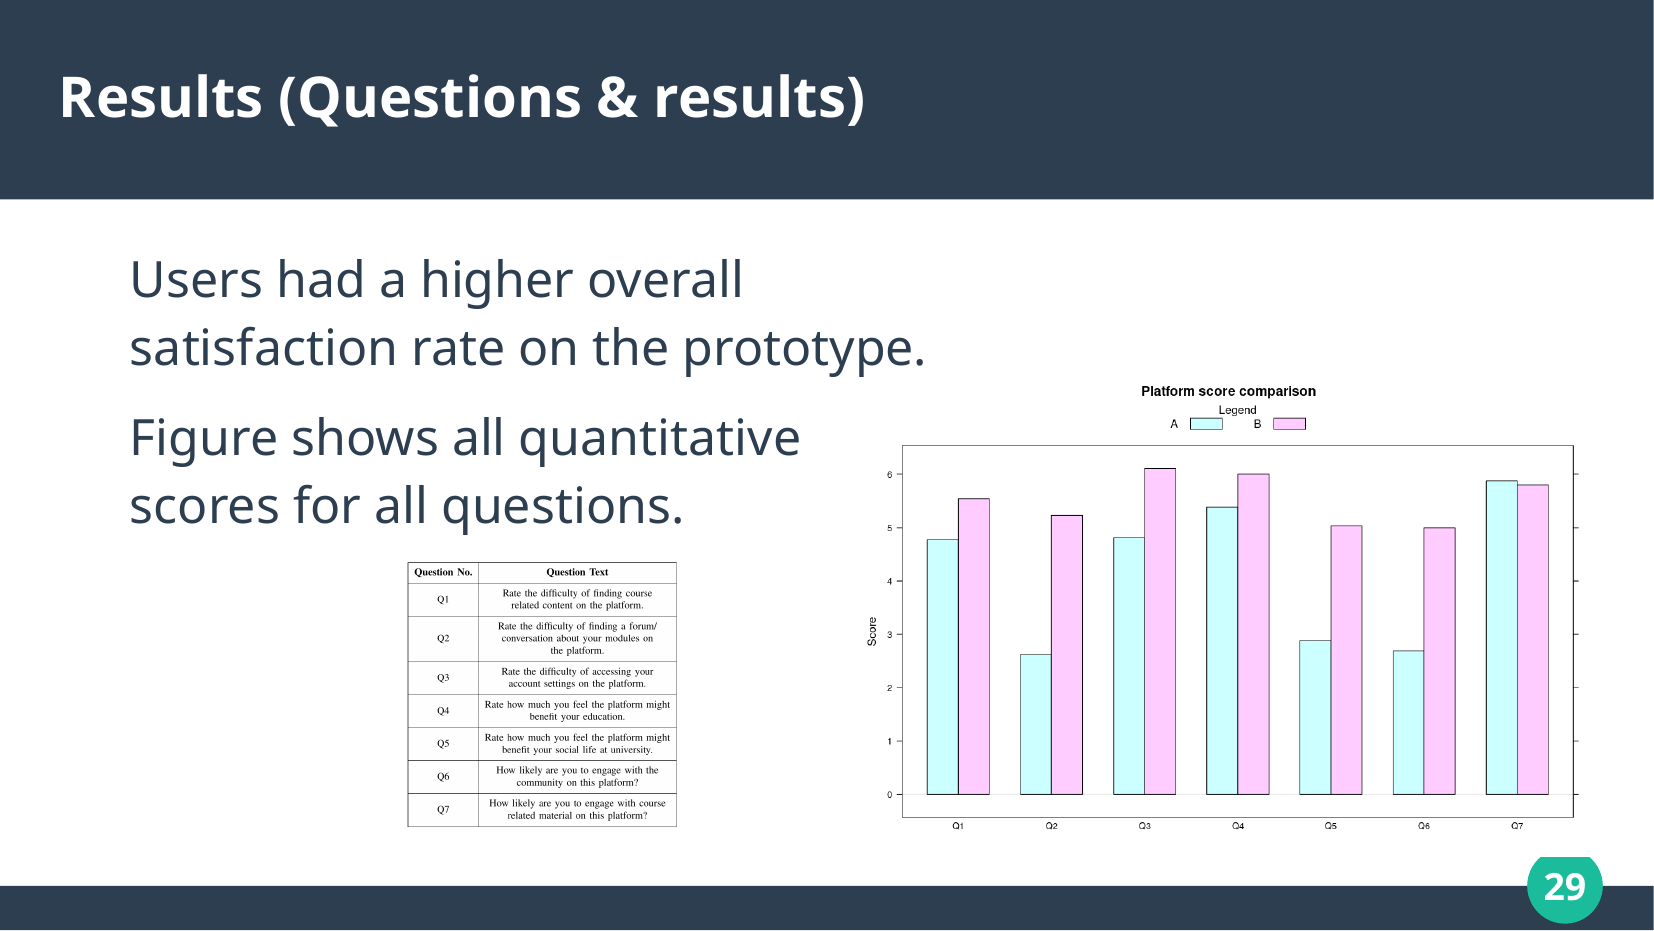

# Results (Questions & results)
Users had a higher overall satisfaction rate on the prototype.
Figure shows all quantitative scores for all questions.